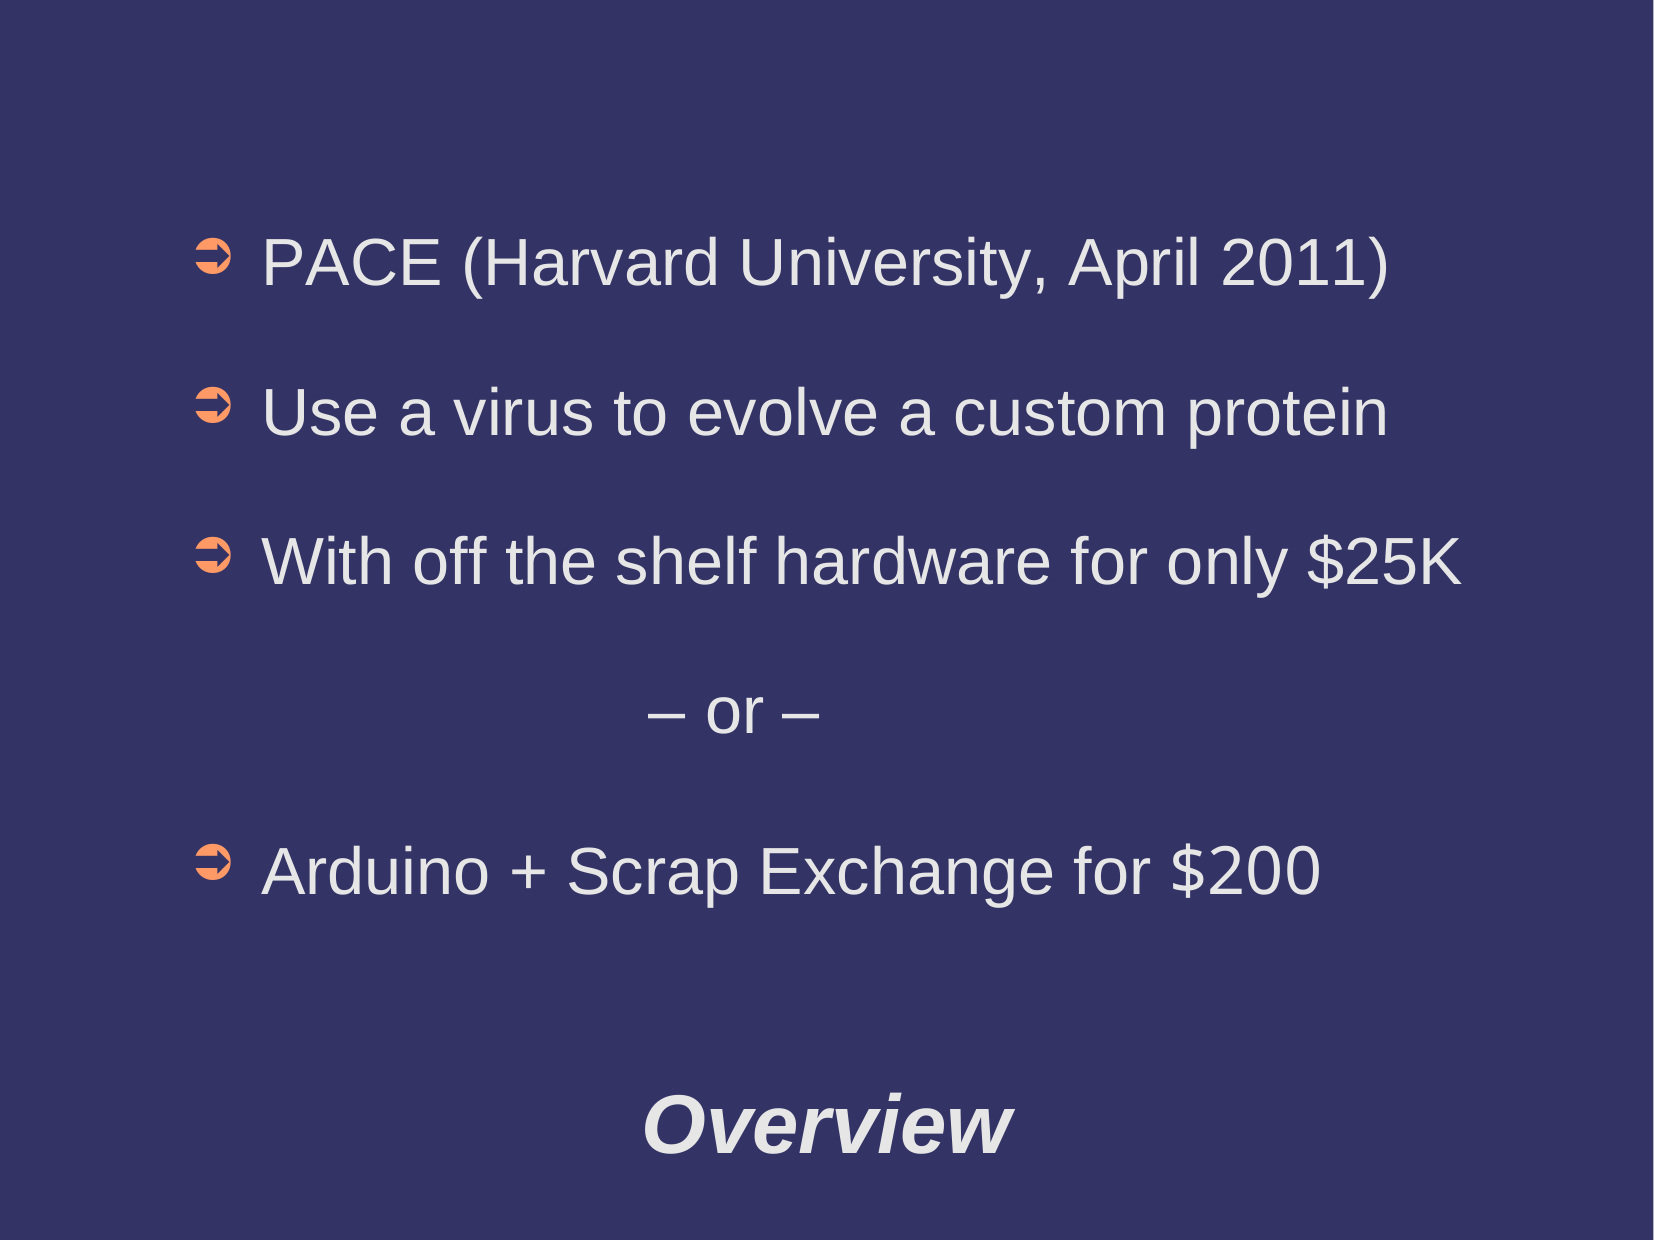

PACE (Harvard University, April 2011)
Use a virus to evolve a custom protein
With off the shelf hardware for only $25K
 – or –
Arduino + Scrap Exchange for $200
# Overview